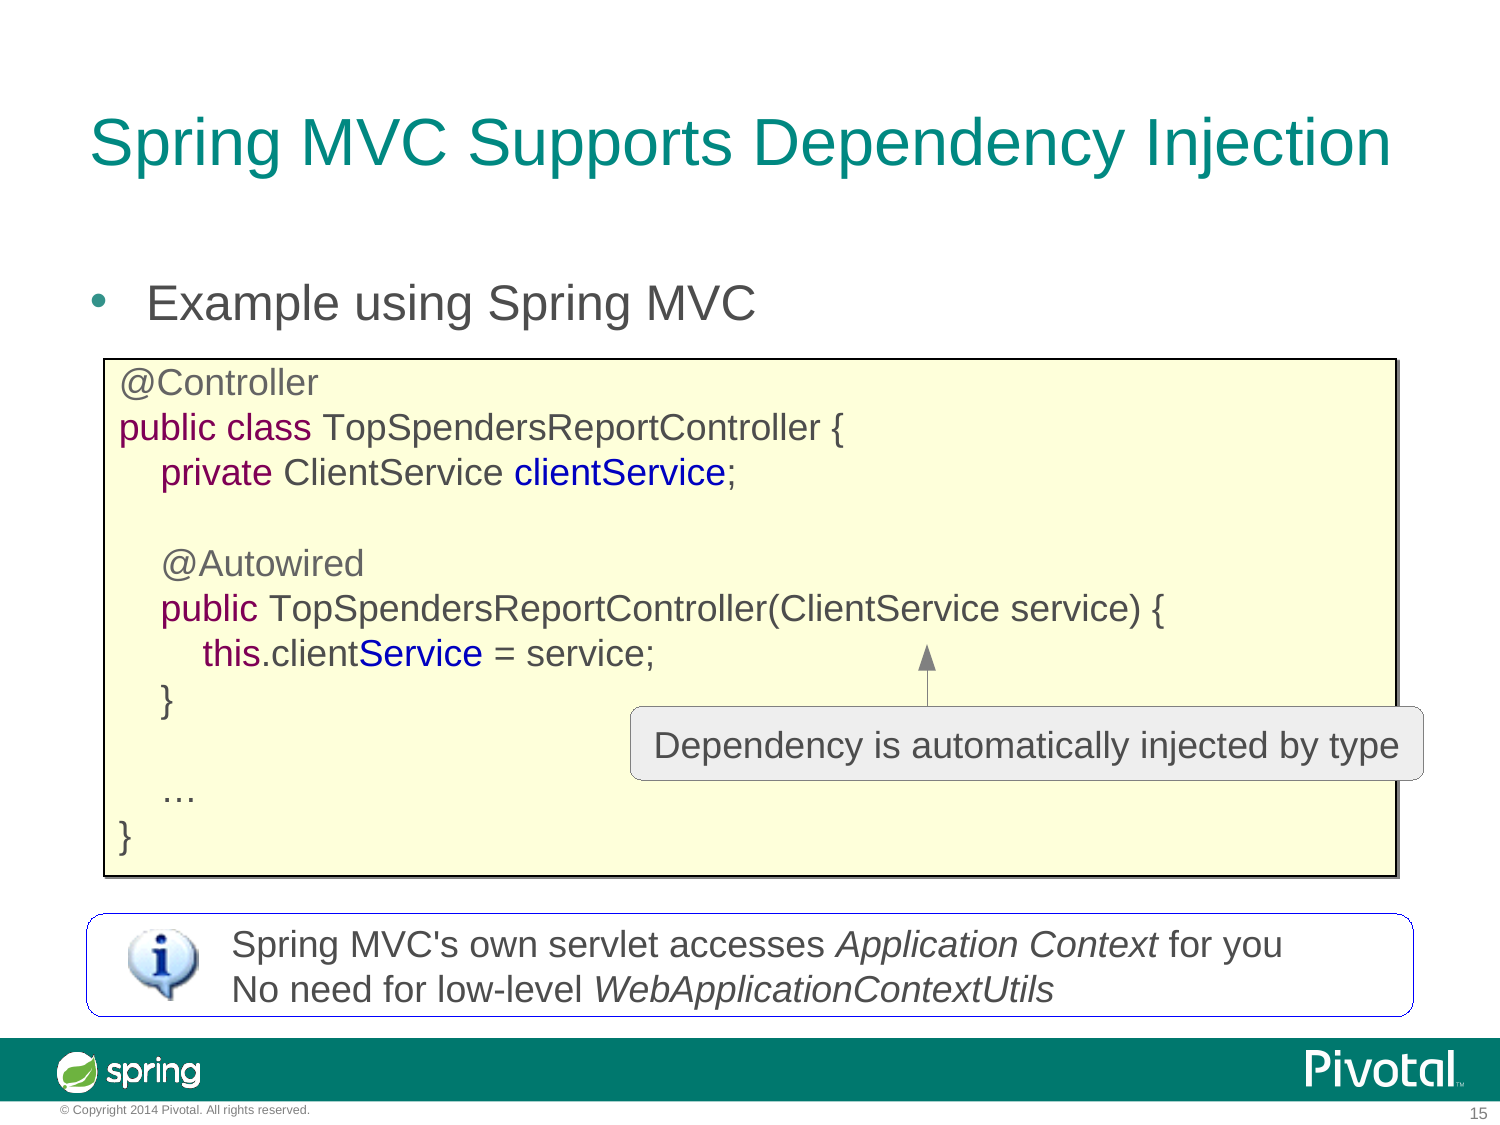

# Spring MVC Supports Dependency Injection
Example using Spring MVC
@Controller
public class TopSpendersReportController {
 private ClientService clientService;
 @Autowired
 public TopSpendersReportController(ClientService service) {
 this.clientService = service;
 }
 …
}
Dependency is automatically injected by type
Spring MVC's own servlet accesses Application Context for you
No need for low-level WebApplicationContextUtils